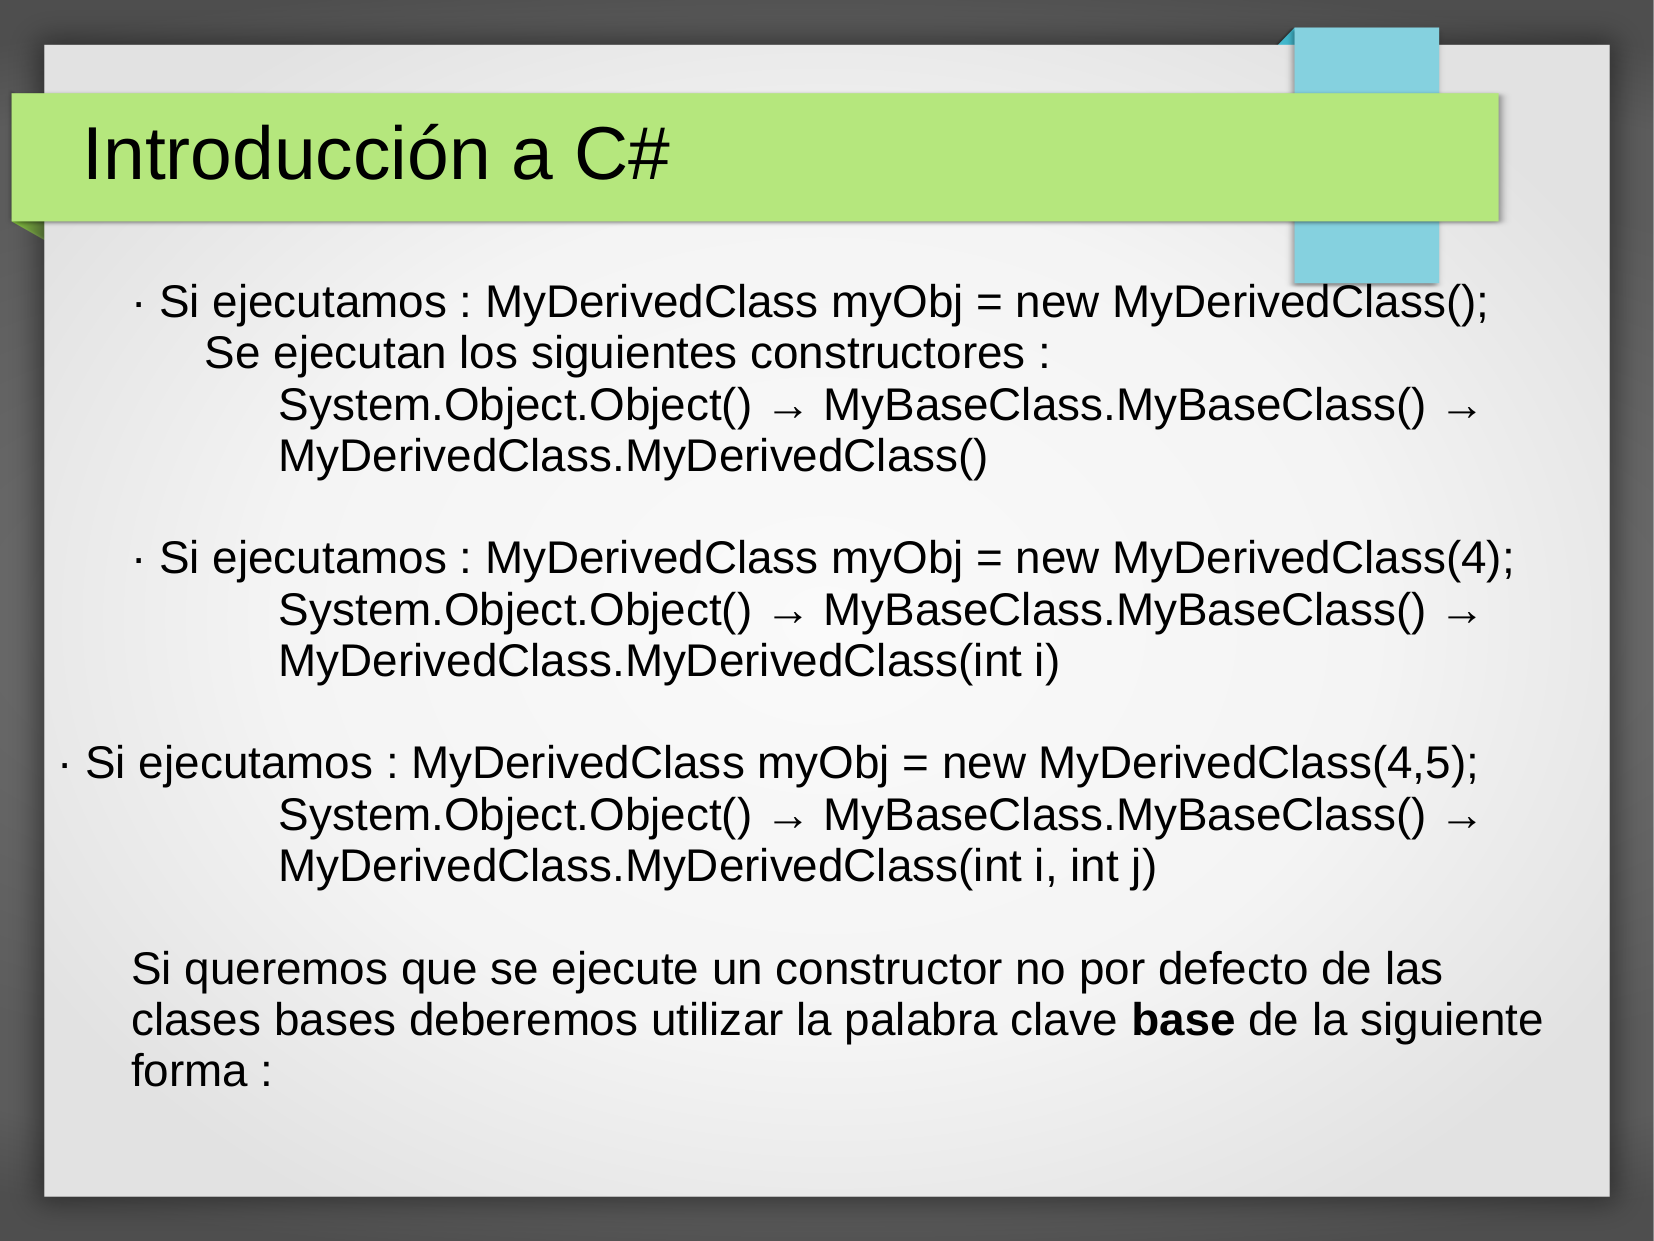

# Introducción a C#
	· Si ejecutamos : MyDerivedClass myObj = new MyDerivedClass();
		Se ejecutan los siguientes constructores :
			System.Object.Object() → MyBaseClass.MyBaseClass() →
			MyDerivedClass.MyDerivedClass()
	· Si ejecutamos : MyDerivedClass myObj = new MyDerivedClass(4);
			System.Object.Object() → MyBaseClass.MyBaseClass() →
			MyDerivedClass.MyDerivedClass(int i)
· Si ejecutamos : MyDerivedClass myObj = new MyDerivedClass(4,5);
			System.Object.Object() → MyBaseClass.MyBaseClass() →
			MyDerivedClass.MyDerivedClass(int i, int j)
	Si queremos que se ejecute un constructor no por defecto de las 			clases bases deberemos utilizar la palabra clave base de la siguiente 	forma :